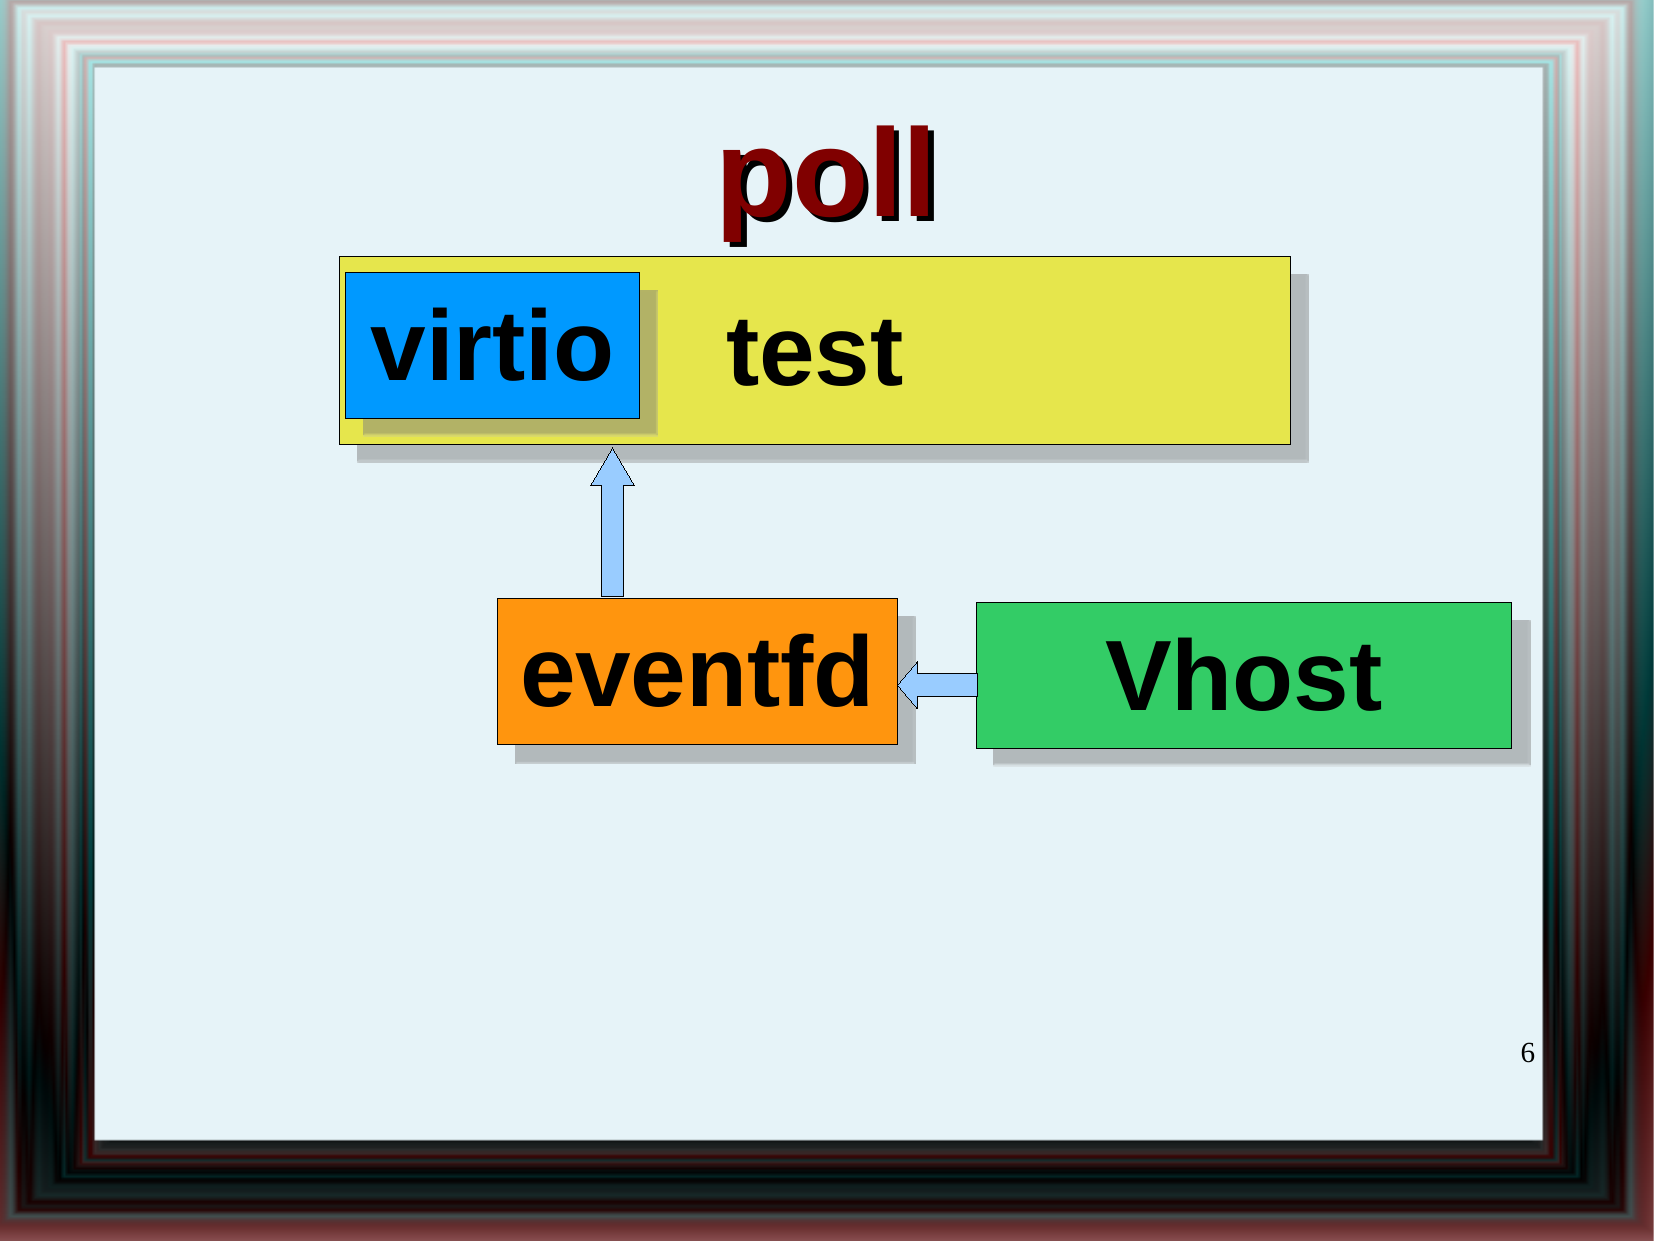

# poll
test
virtio
eventfd
Vhost
6